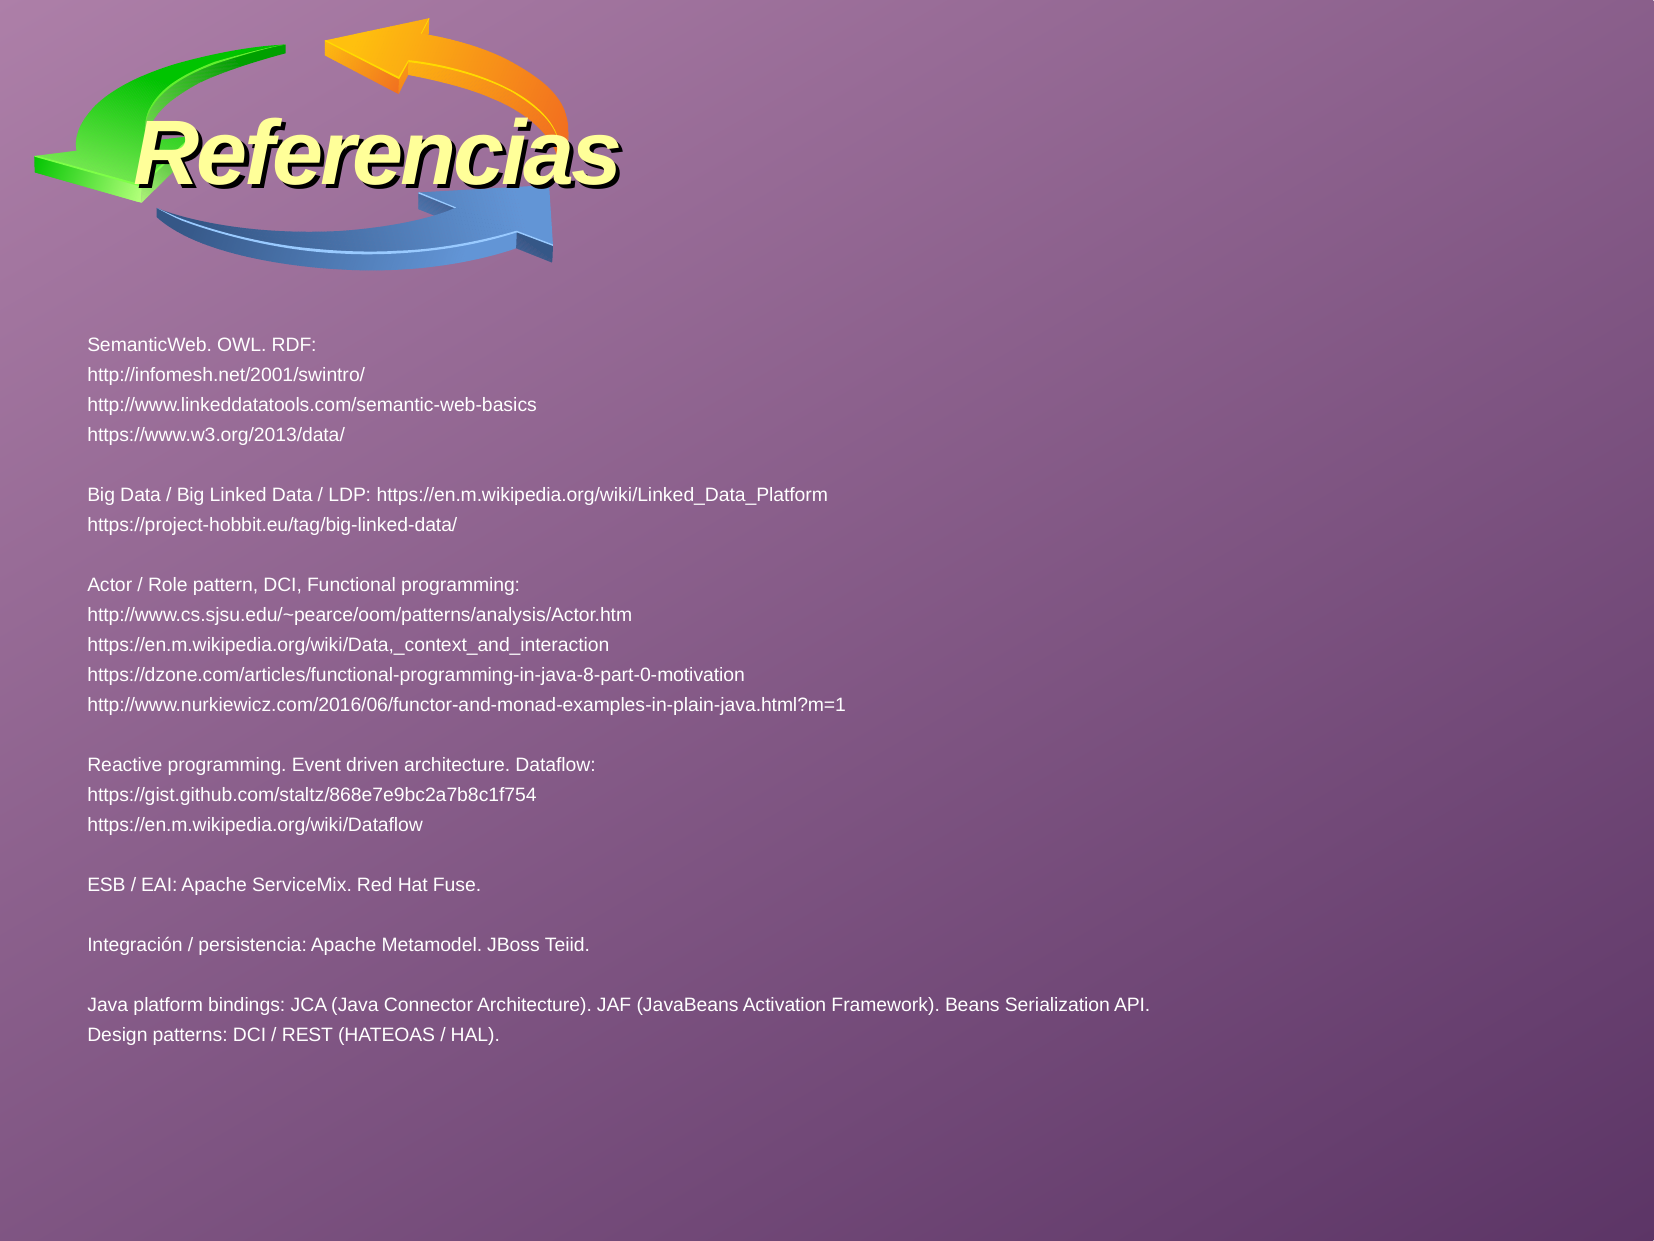

# Referencias
SemanticWeb. OWL. RDF:
http://infomesh.net/2001/swintro/
http://www.linkeddatatools.com/semantic-web-basics
https://www.w3.org/2013/data/
Big Data / Big Linked Data / LDP: https://en.m.wikipedia.org/wiki/Linked_Data_Platform
https://project-hobbit.eu/tag/big-linked-data/
Actor / Role pattern, DCI, Functional programming:
http://www.cs.sjsu.edu/~pearce/oom/patterns/analysis/Actor.htm
https://en.m.wikipedia.org/wiki/Data,_context_and_interaction
https://dzone.com/articles/functional-programming-in-java-8-part-0-motivation
http://www.nurkiewicz.com/2016/06/functor-and-monad-examples-in-plain-java.html?m=1
Reactive programming. Event driven architecture. Dataflow:
https://gist.github.com/staltz/868e7e9bc2a7b8c1f754
https://en.m.wikipedia.org/wiki/Dataflow
ESB / EAI: Apache ServiceMix. Red Hat Fuse.
Integración / persistencia: Apache Metamodel. JBoss Teiid.
Java platform bindings: JCA (Java Connector Architecture). JAF (JavaBeans Activation Framework). Beans Serialization API.
Design patterns: DCI / REST (HATEOAS / HAL).